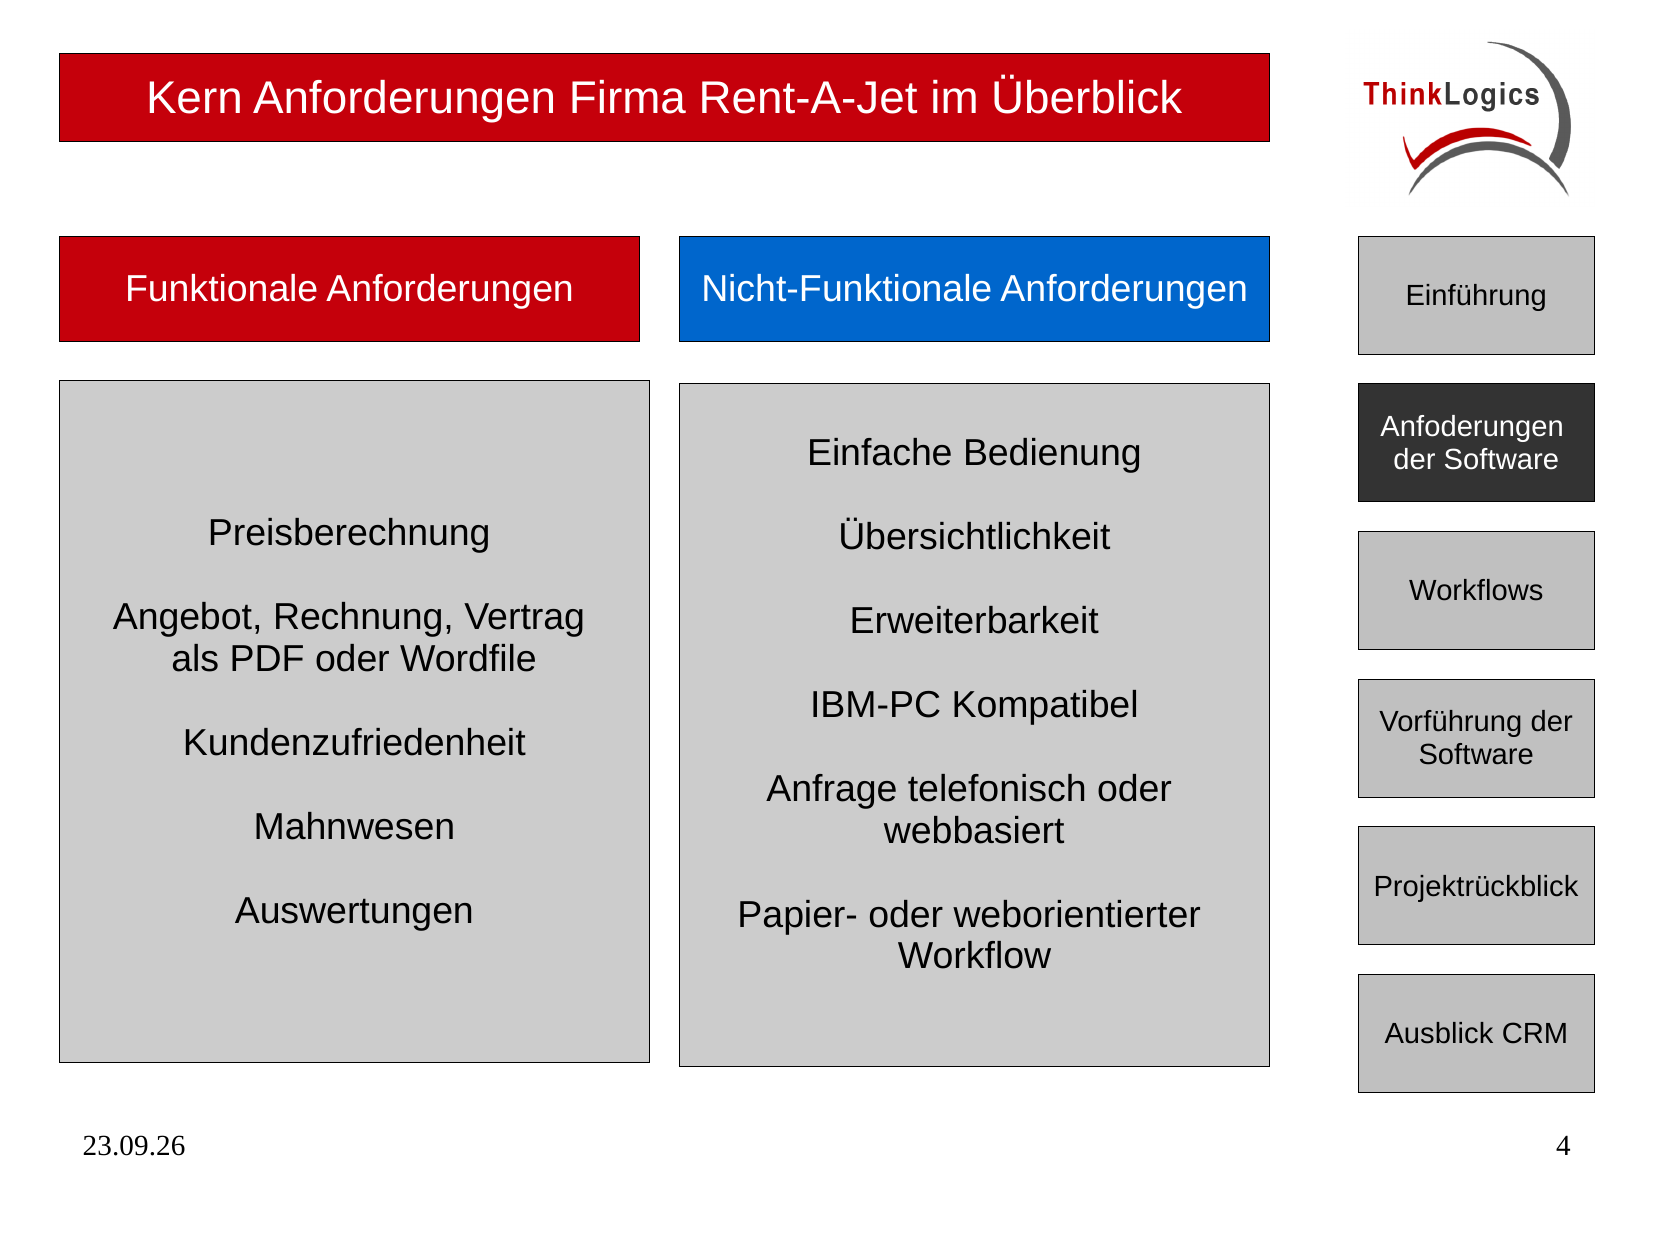

Kern Anforderungen Firma Rent-A-Jet im Überblick
Funktionale Anforderungen
Nicht-Funktionale Anforderungen
Einführung
Preisberechnung
Angebot, Rechnung, Vertrag
als PDF oder Wordfile
Kundenzufriedenheit
Mahnwesen
Auswertungen
Einfache Bedienung
Übersichtlichkeit
Erweiterbarkeit
IBM-PC Kompatibel
Anfrage telefonisch oder
webbasiert
Papier- oder weborientierter
Workflow
Anfoderungen
der Software
Workflows
Vorführung der
Software
Projektrückblick
Ausblick CRM
4